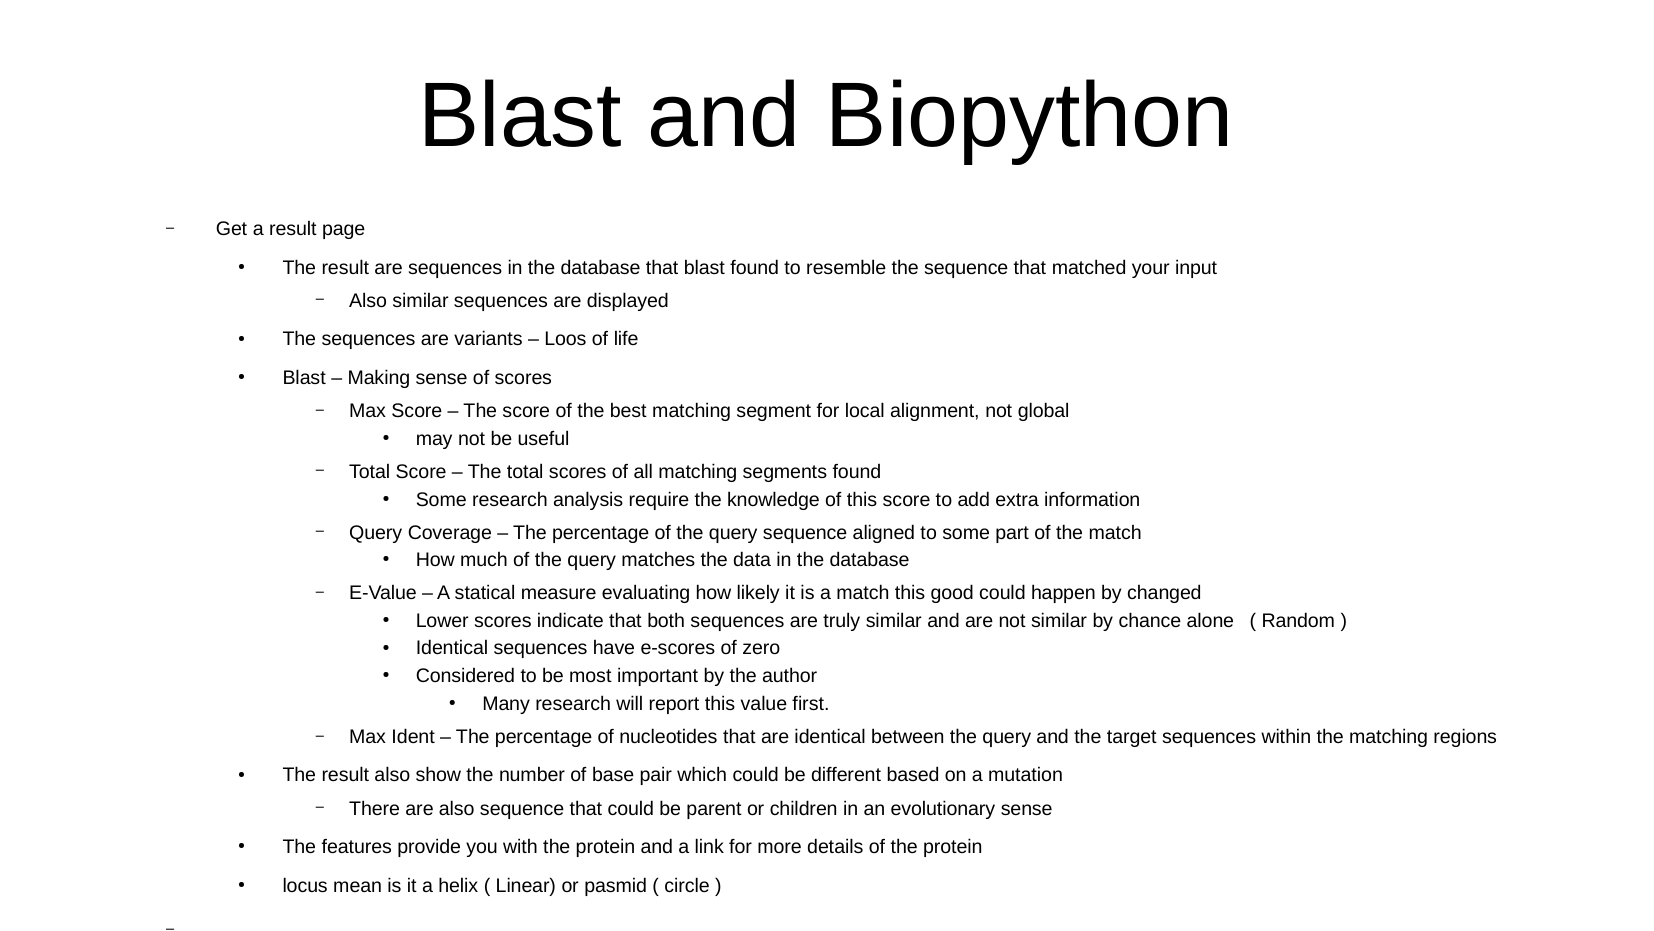

# Blast and Biopython
Get a result page
The result are sequences in the database that blast found to resemble the sequence that matched your input
Also similar sequences are displayed
The sequences are variants – Loos of life
Blast – Making sense of scores
Max Score – The score of the best matching segment for local alignment, not global
may not be useful
Total Score – The total scores of all matching segments found
Some research analysis require the knowledge of this score to add extra information
Query Coverage – The percentage of the query sequence aligned to some part of the match
How much of the query matches the data in the database
E-Value – A statical measure evaluating how likely it is a match this good could happen by changed
Lower scores indicate that both sequences are truly similar and are not similar by chance alone ( Random )
Identical sequences have e-scores of zero
Considered to be most important by the author
Many research will report this value first.
Max Ident – The percentage of nucleotides that are identical between the query and the target sequences within the matching regions
The result also show the number of base pair which could be different based on a mutation
There are also sequence that could be parent or children in an evolutionary sense
The features provide you with the protein and a link for more details of the protein
locus mean is it a helix ( Linear) or pasmid ( circle )